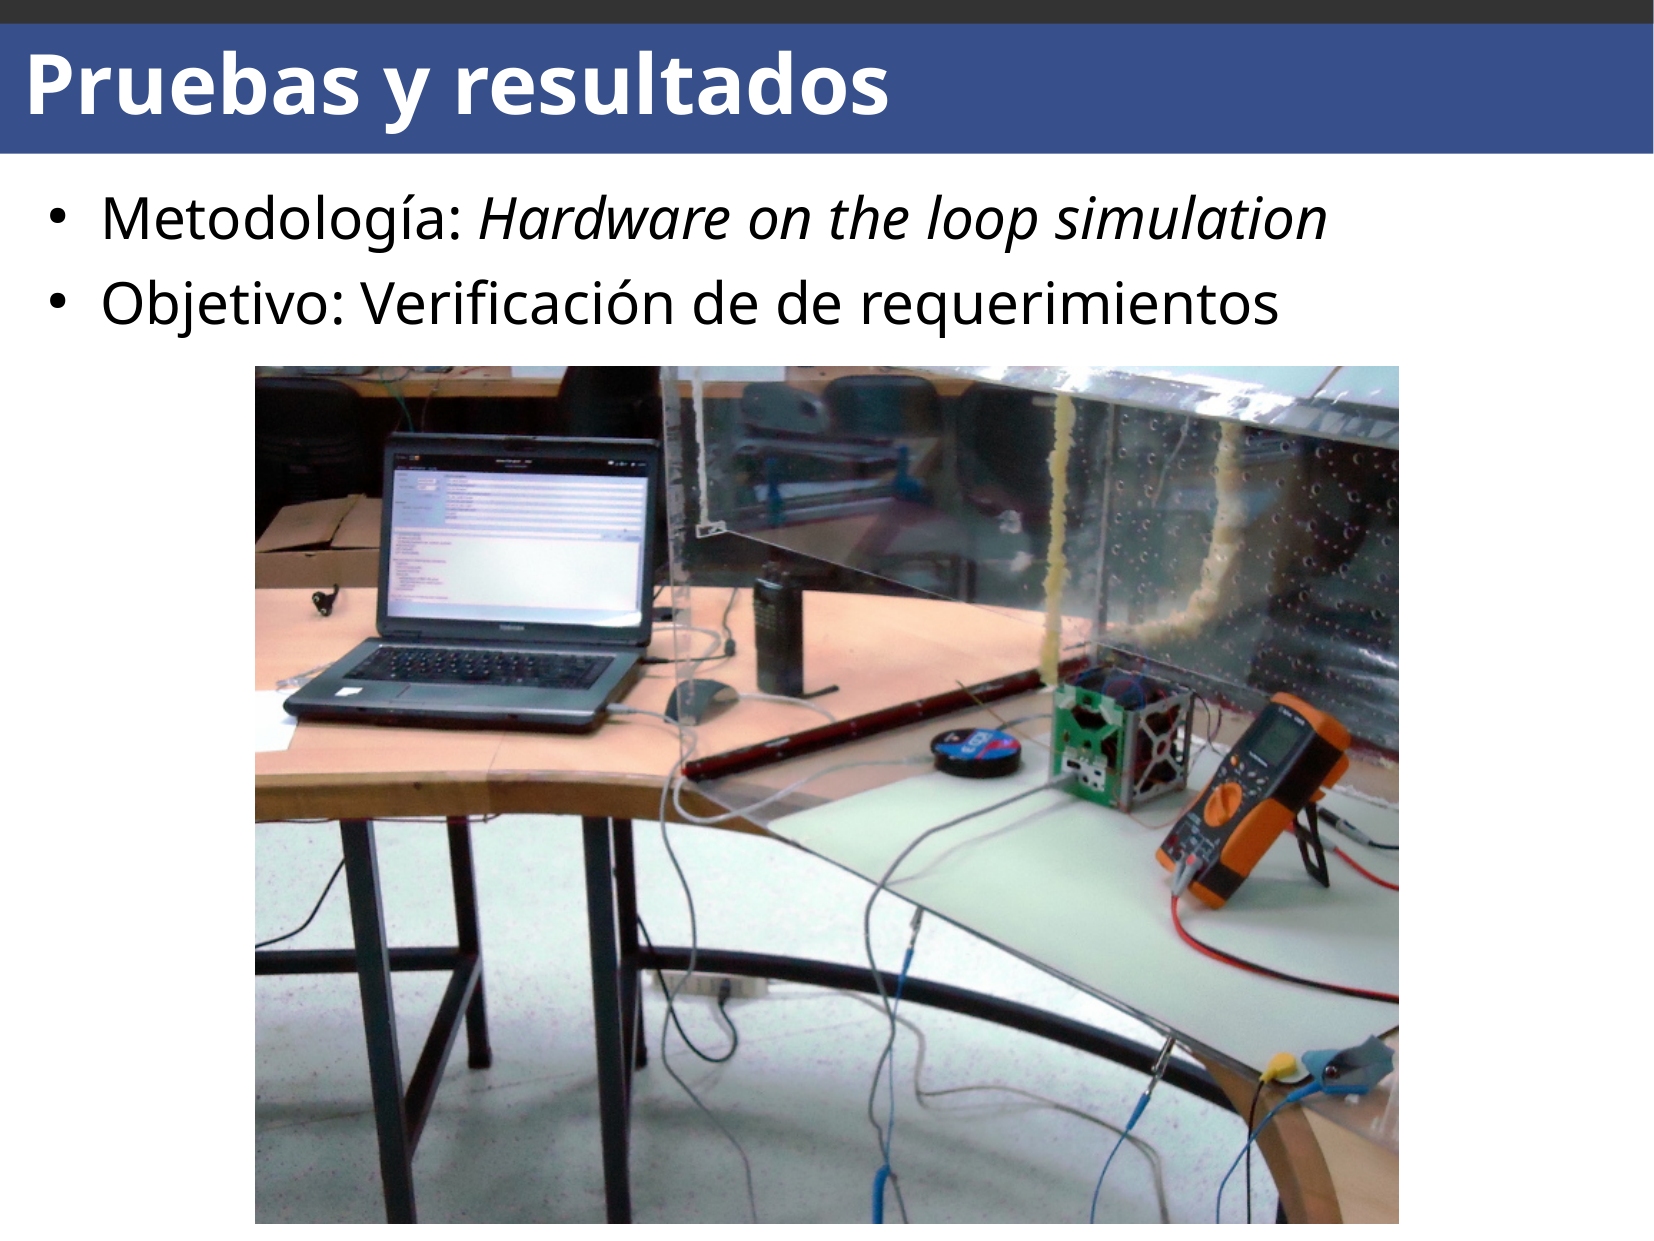

# Pruebas y resultados
Metodología: Hardware on the loop simulation
Objetivo: Verificación de de requerimientos